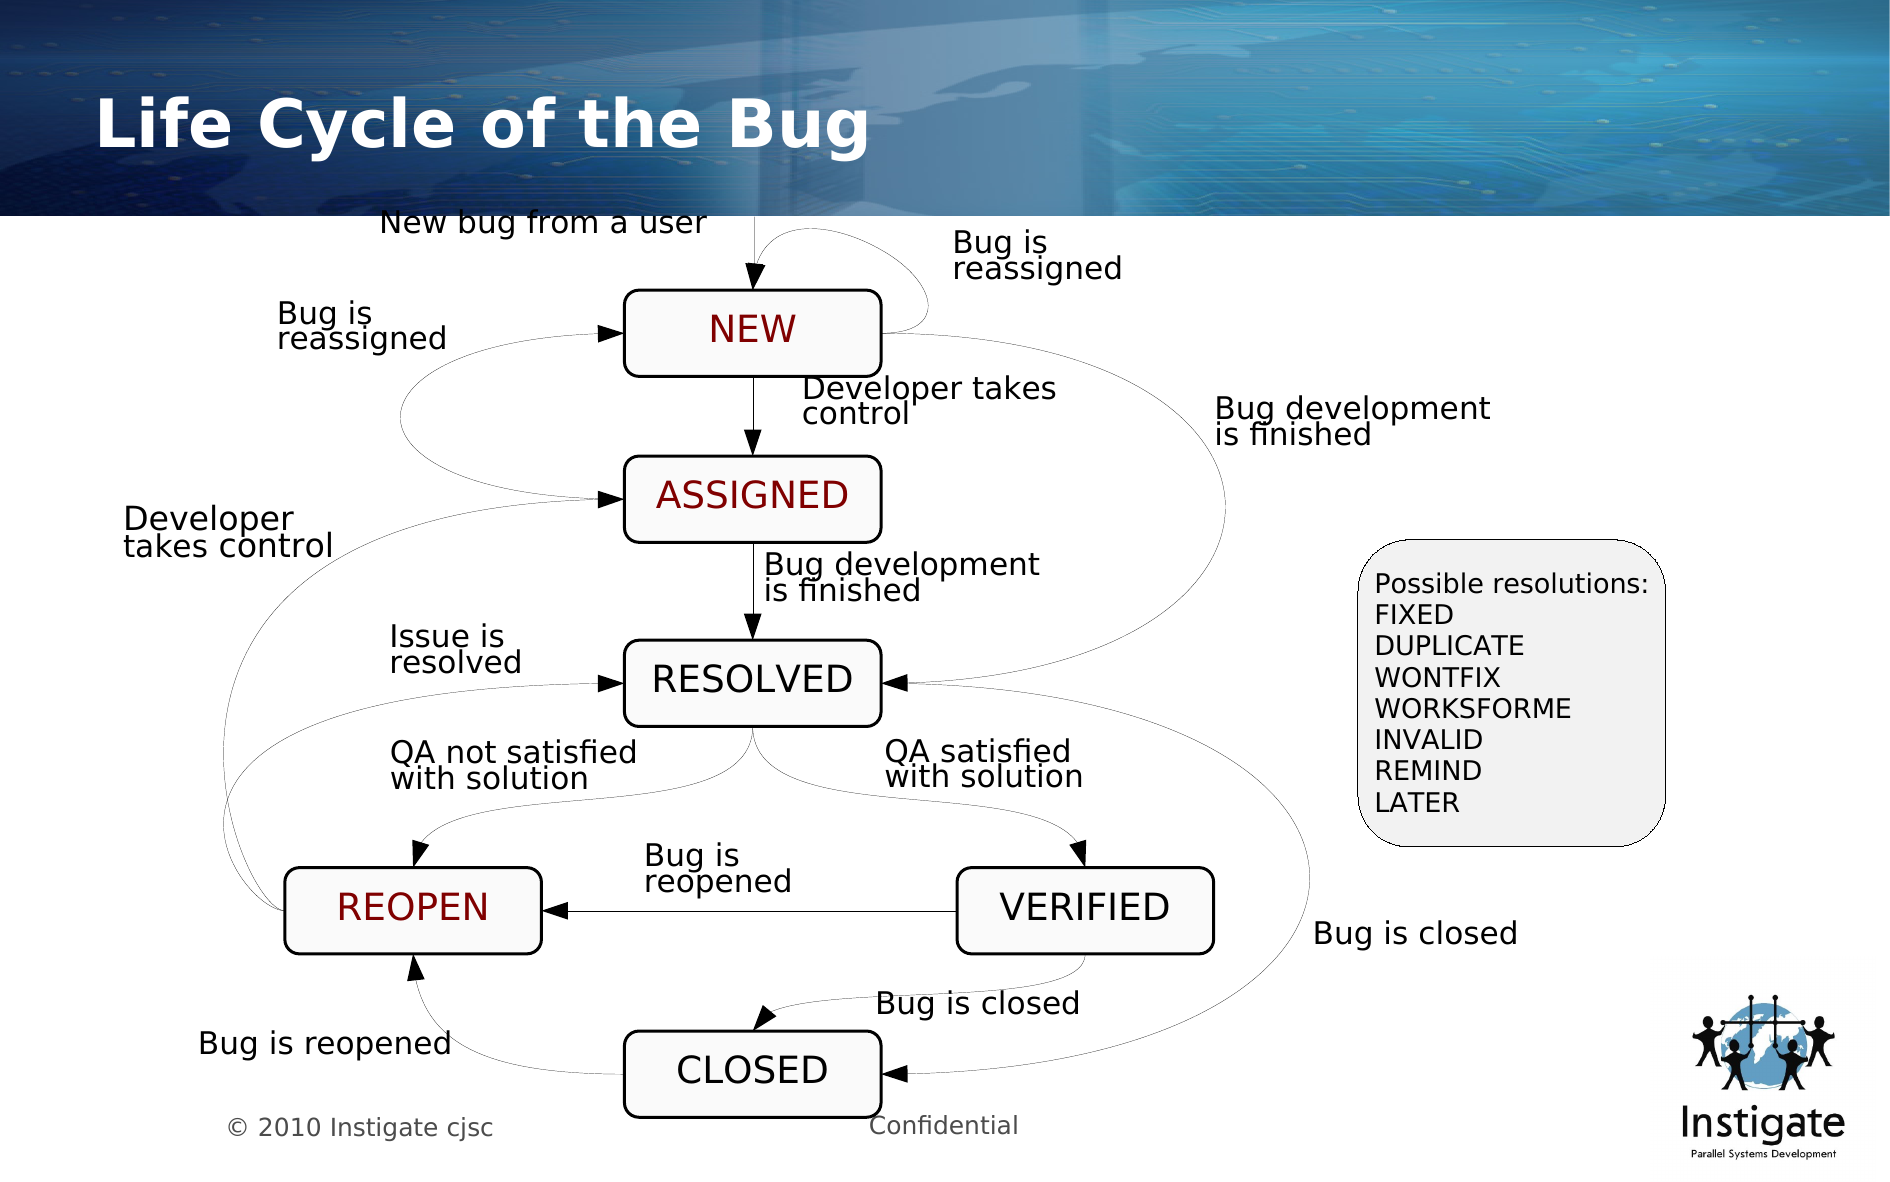

# Life Cycle of the Bug
New bug from a user
Bug is reassigned
NEW
Bug is reassigned
Developer takes control
Bug development is finished
ASSIGNED
Developer takes control
Possible resolutions:
FIXED
DUPLICATE
WONTFIX
WORKSFORME
INVALID
REMIND
LATER
Bug development is finished
Issue is resolved
RESOLVED
QA satisfied with solution
QA not satisfied with solution
Bug is reopened
REOPEN
VERIFIED
Bug is closed
Bug is closed
Bug is reopened
CLOSED